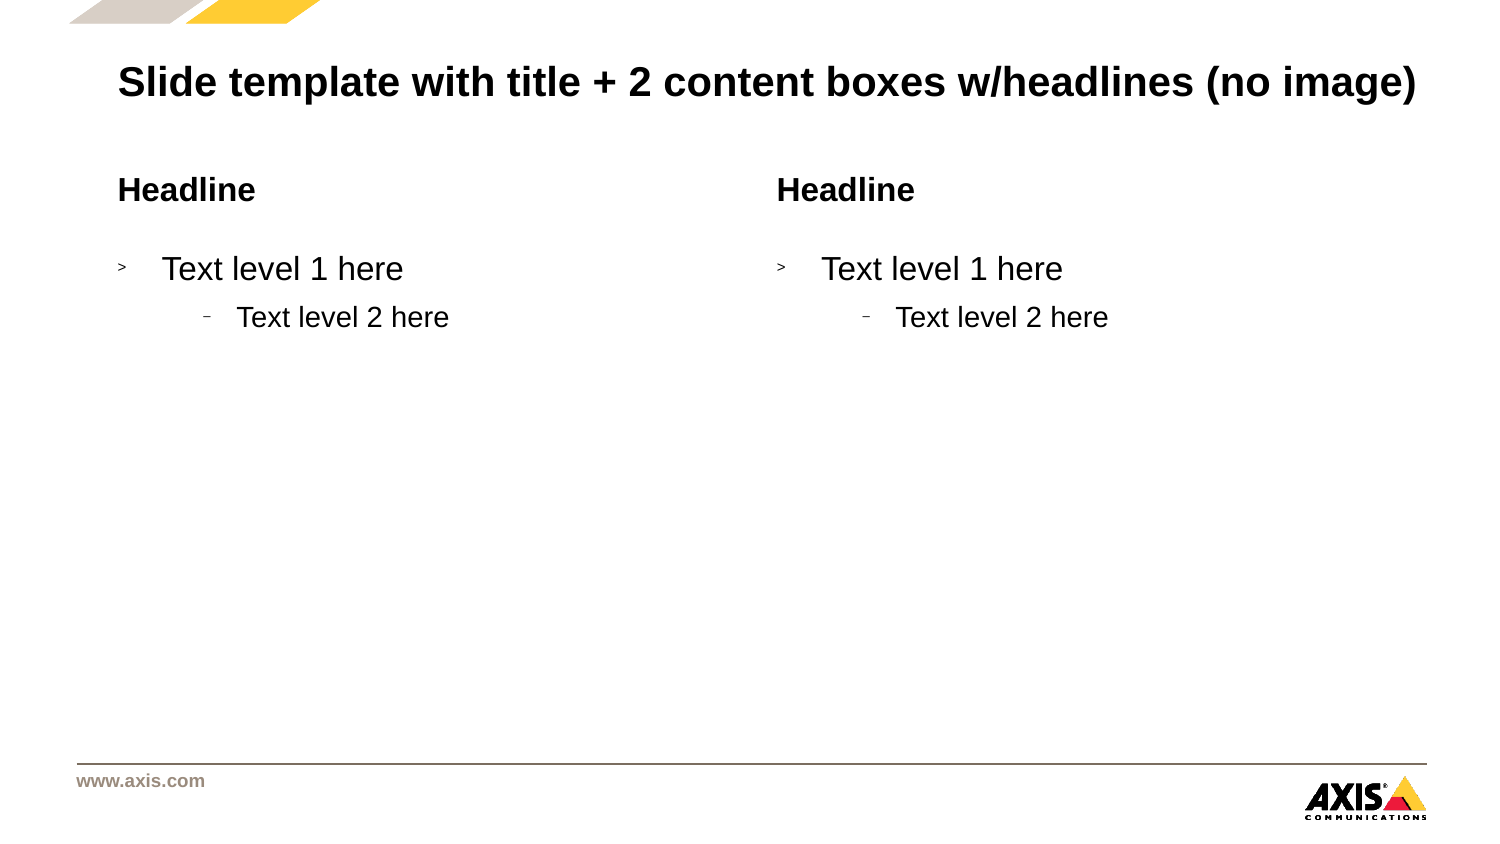

Slide template with title + 2 content boxes w/headlines (no image)
# Headline
Headline
Text level 1 here
Text level 2 here
Text level 1 here
Text level 2 here